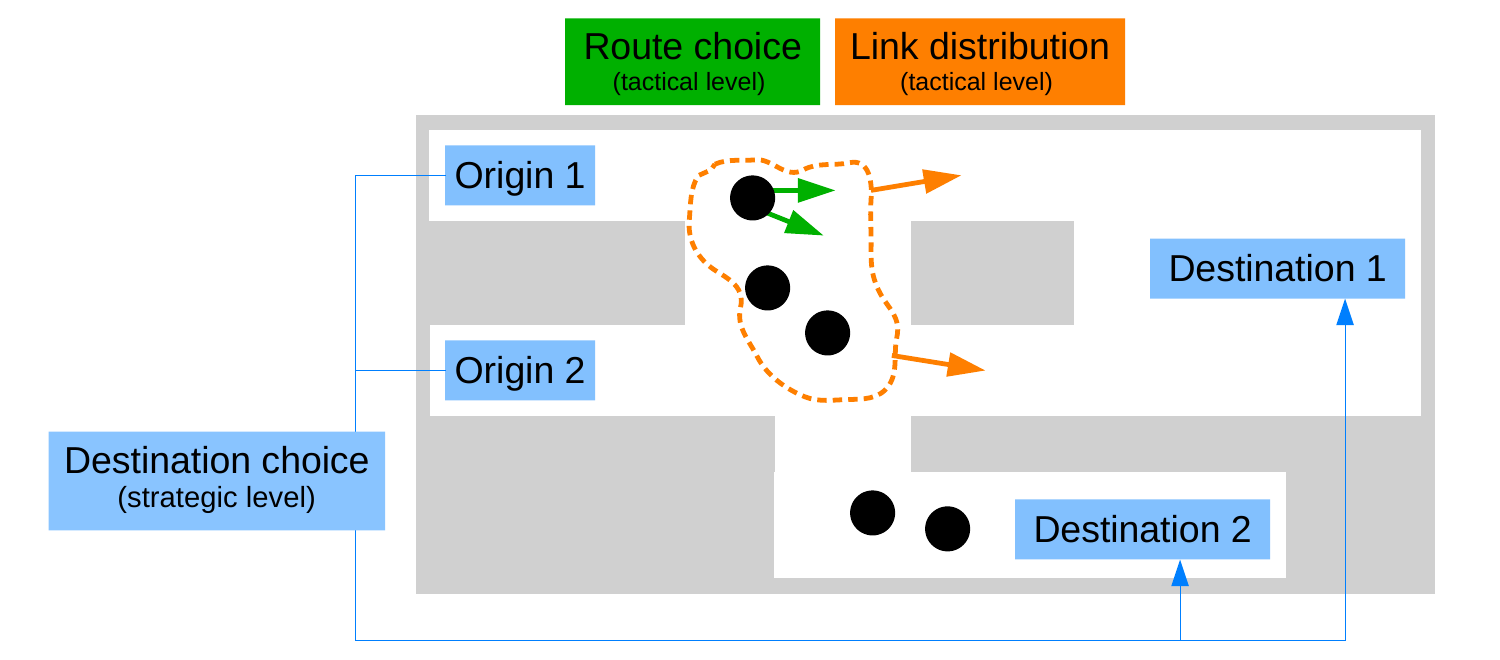

Route choice
(tactical level)
Link distribution
(tactical level)
Origin 1
Destination 1
Origin 2
Destination choice
(strategic level)
Destination 2